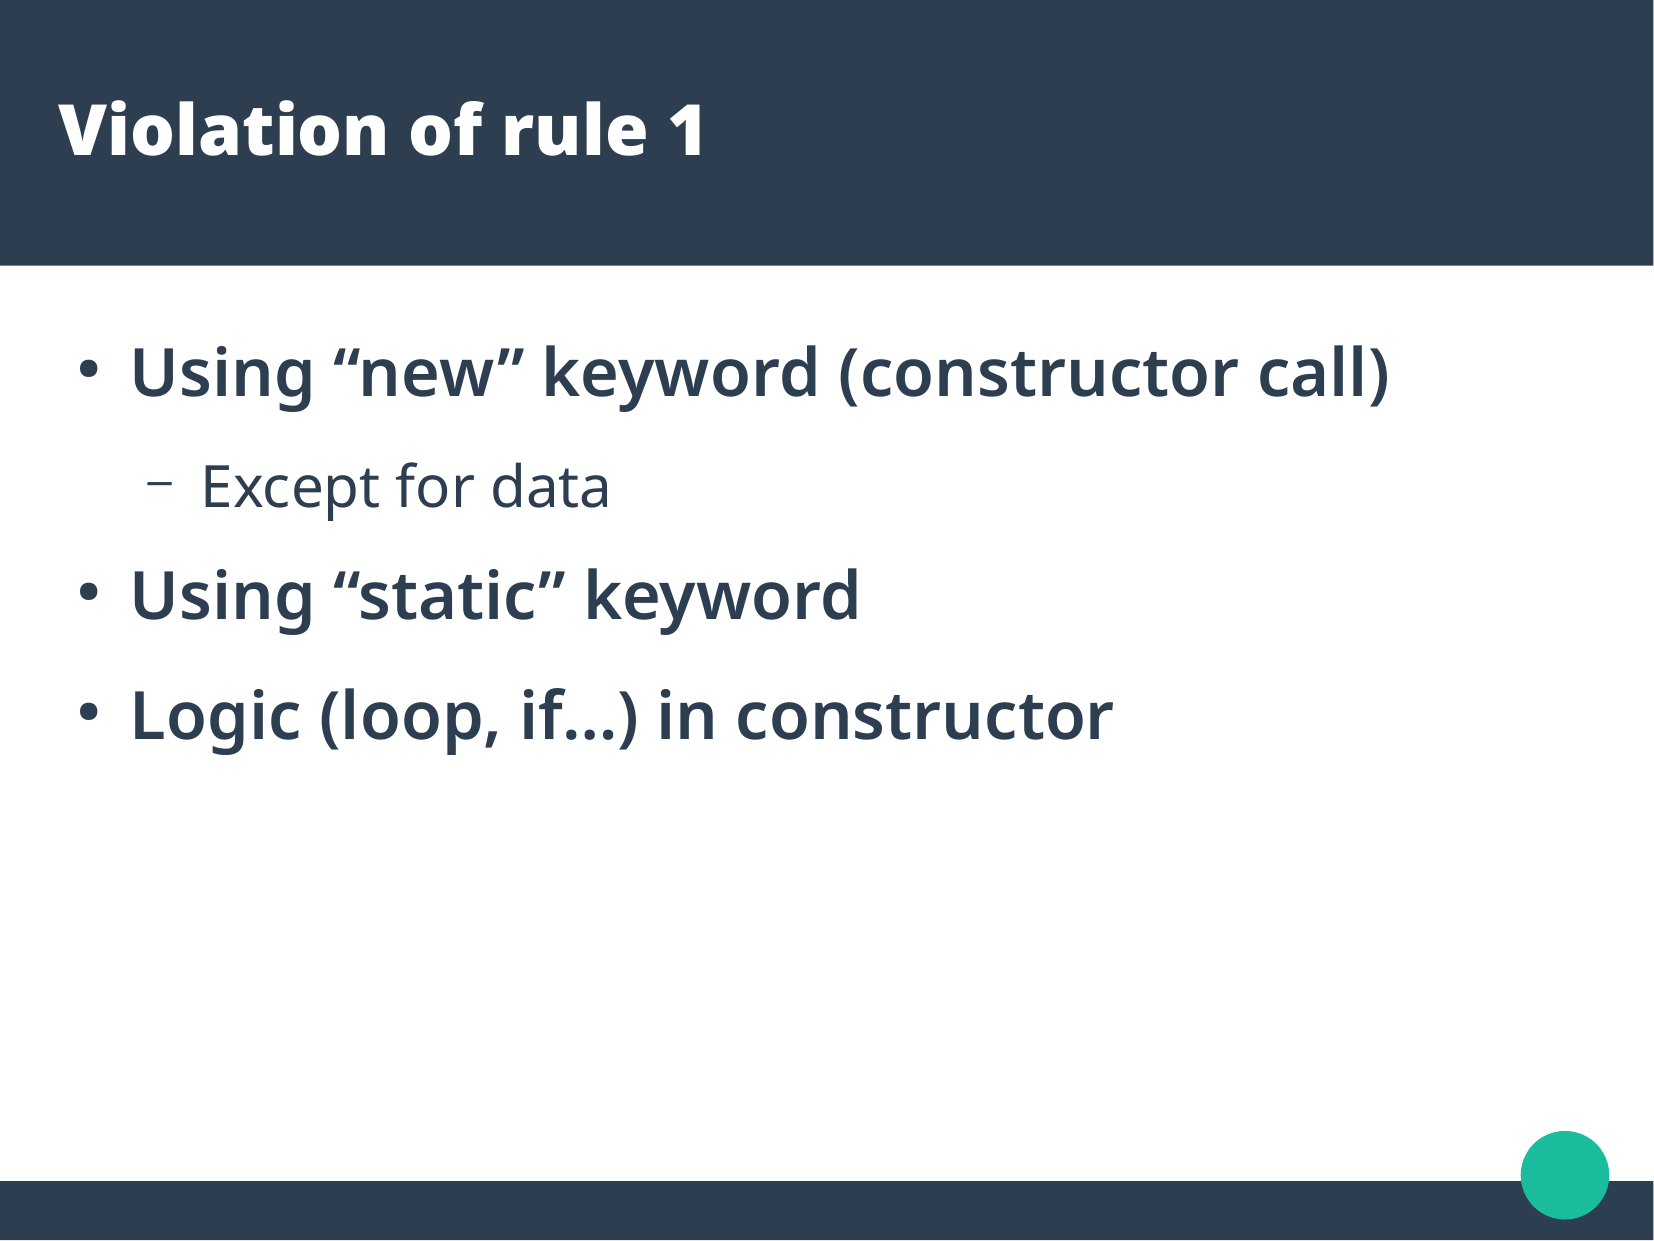

# Violation of rule 1
Using “new” keyword (constructor call)
Except for data
Using “static” keyword
Logic (loop, if…) in constructor